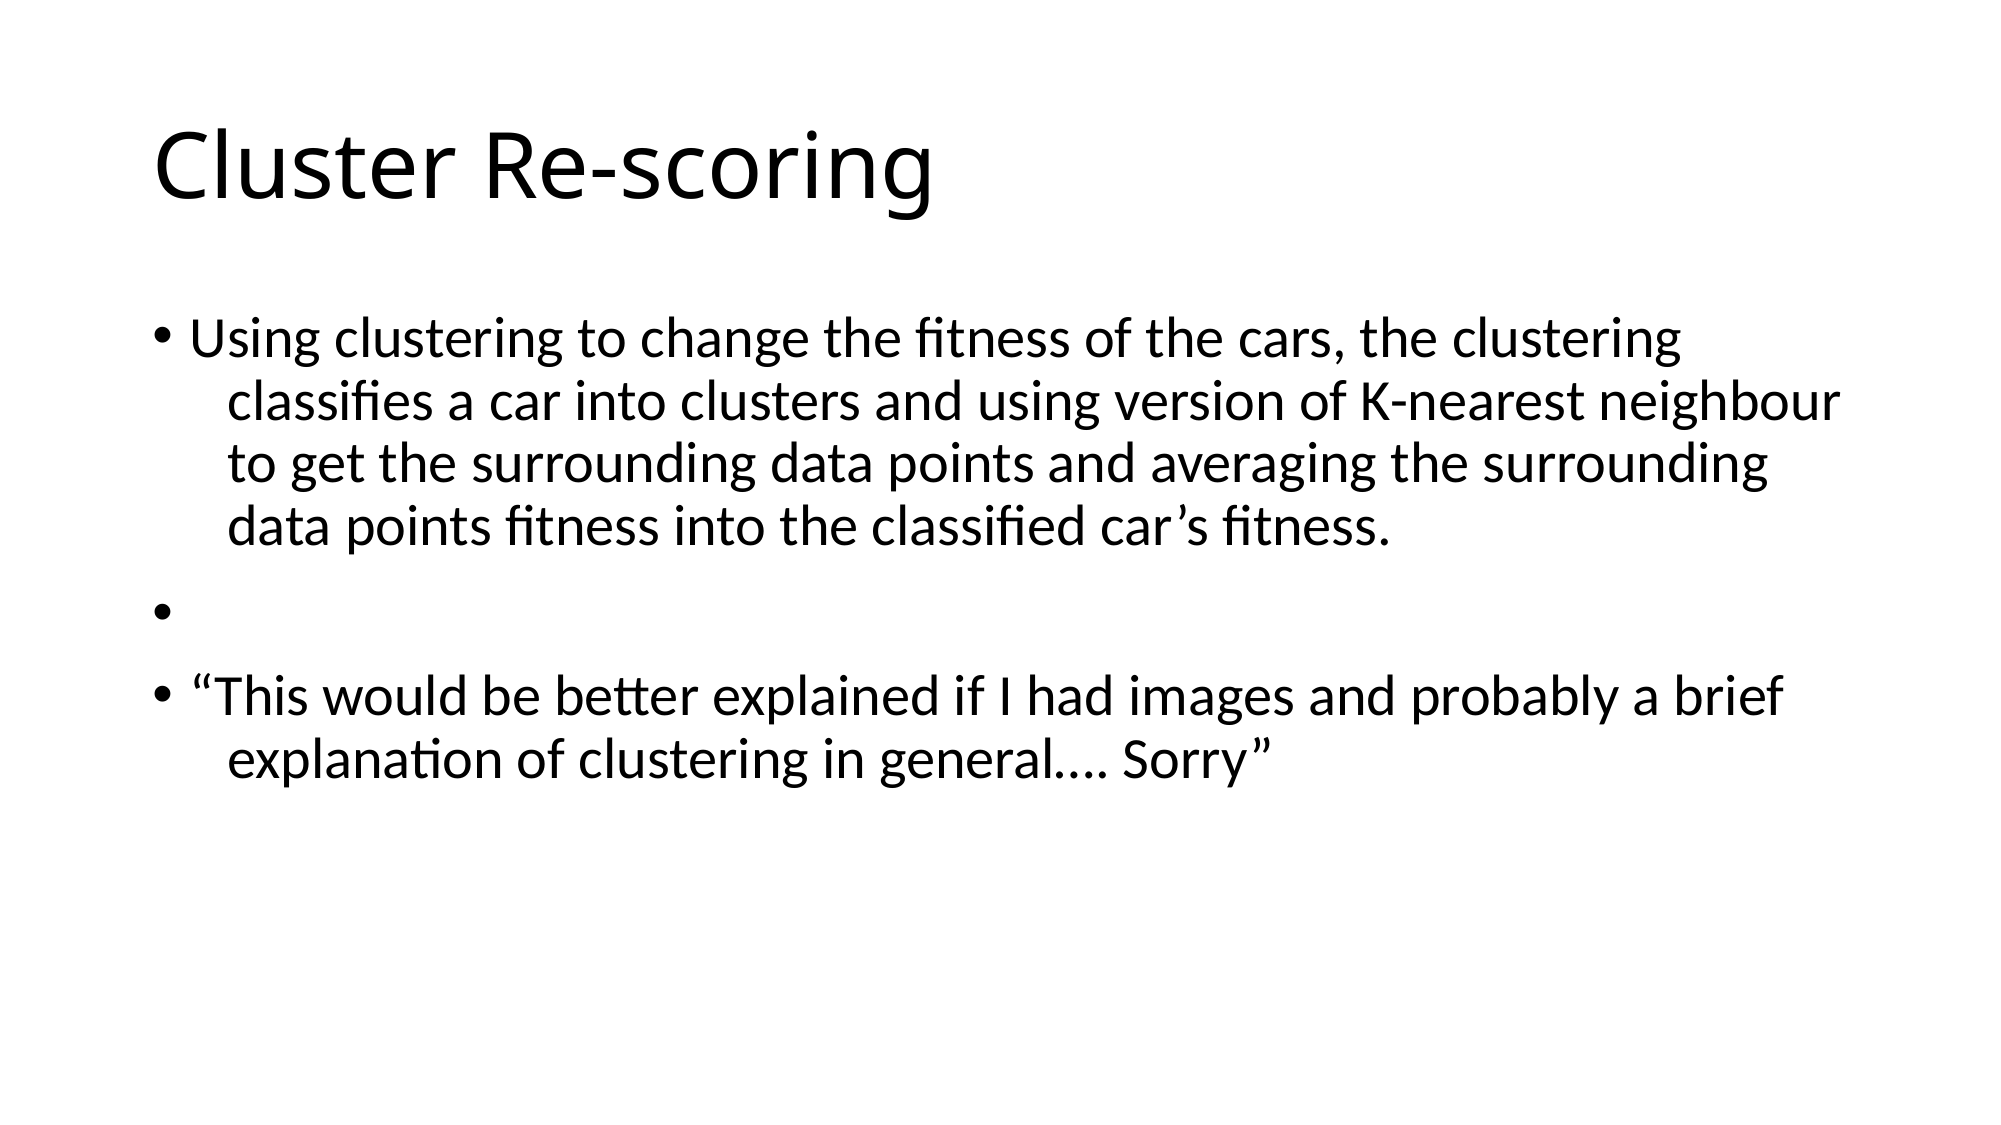

# Cluster Re-scoring
Using clustering to change the fitness of the cars, the clustering classifies a car into clusters and using version of K-nearest neighbour to get the surrounding data points and averaging the surrounding data points fitness into the classified car’s fitness.
“This would be better explained if I had images and probably a brief explanation of clustering in general…. Sorry”